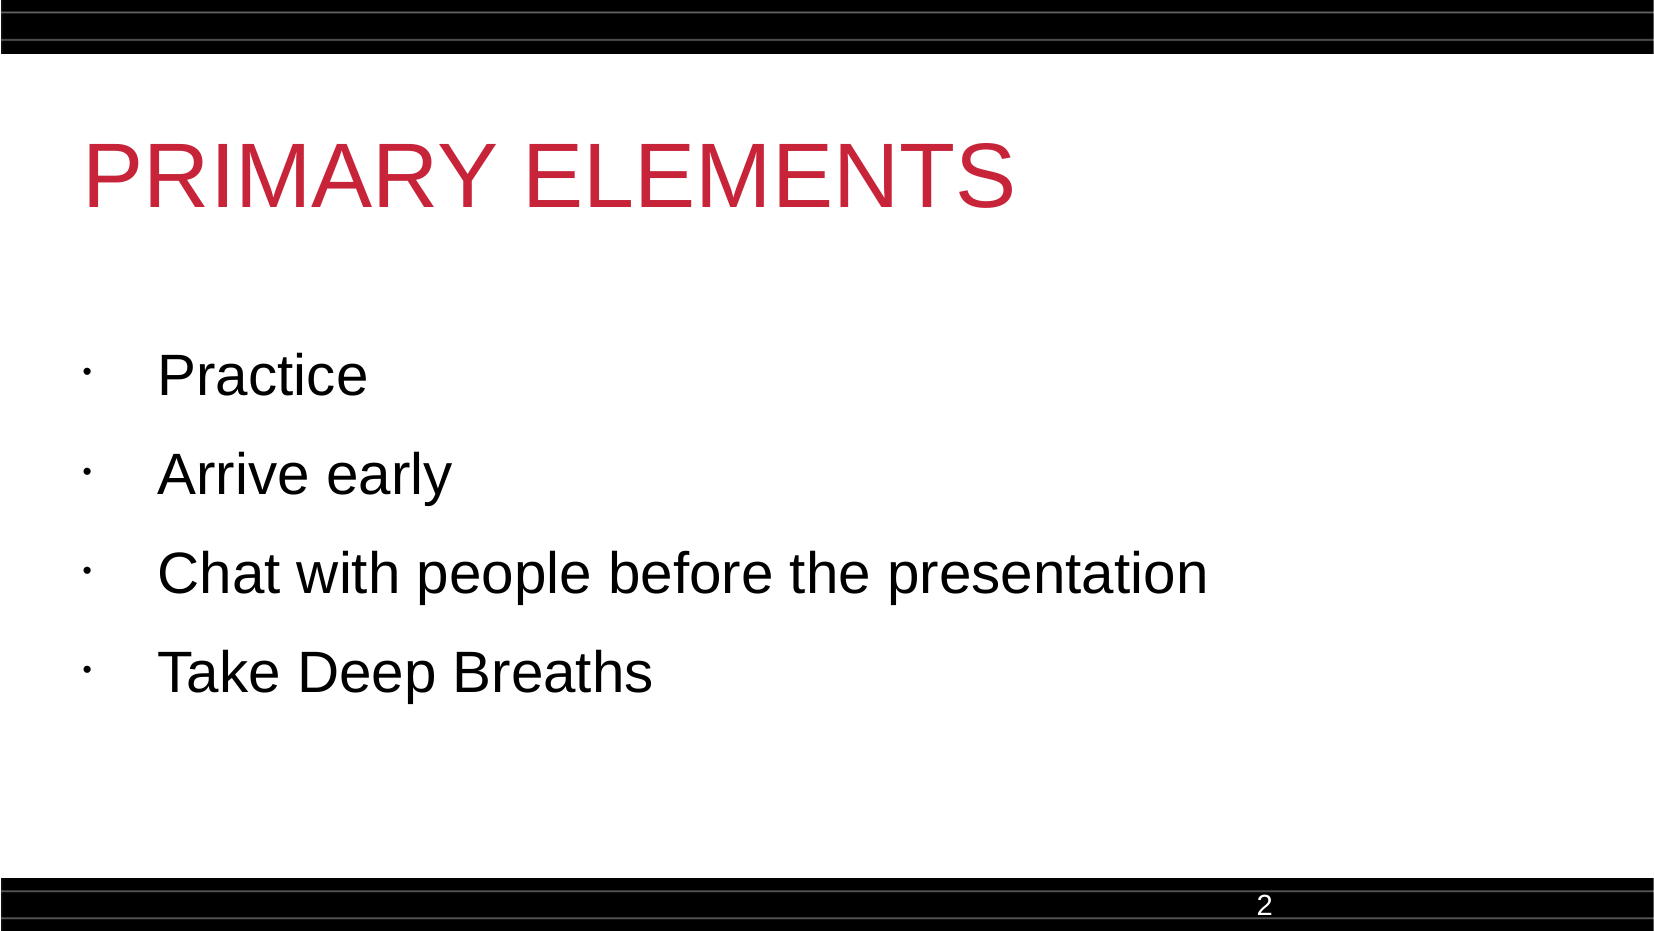

# PRIMARY ELEMENTS
Practice
Arrive early
Chat with people before the presentation
Take Deep Breaths